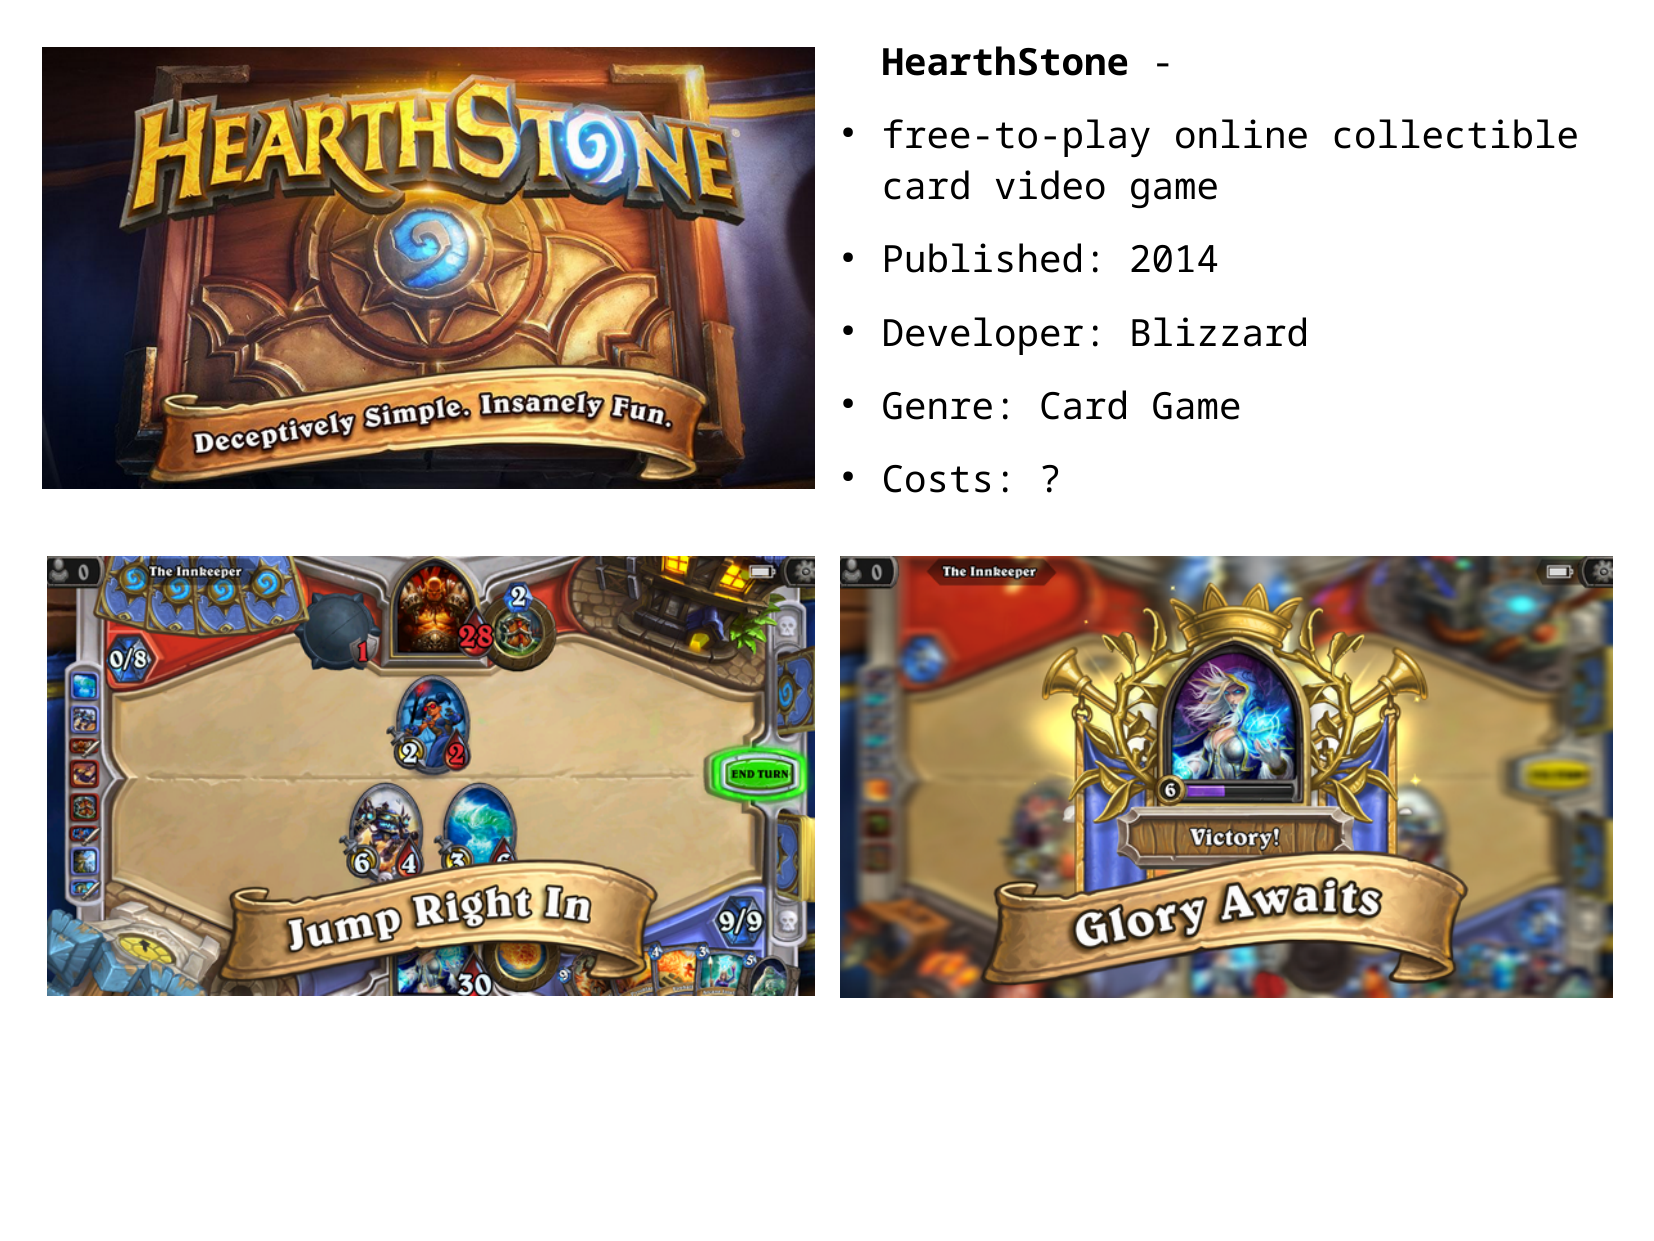

# HearthStone -
free-to-play online collectible card video game
Published: 2014
Developer: Blizzard
Genre: Card Game
Costs: ?